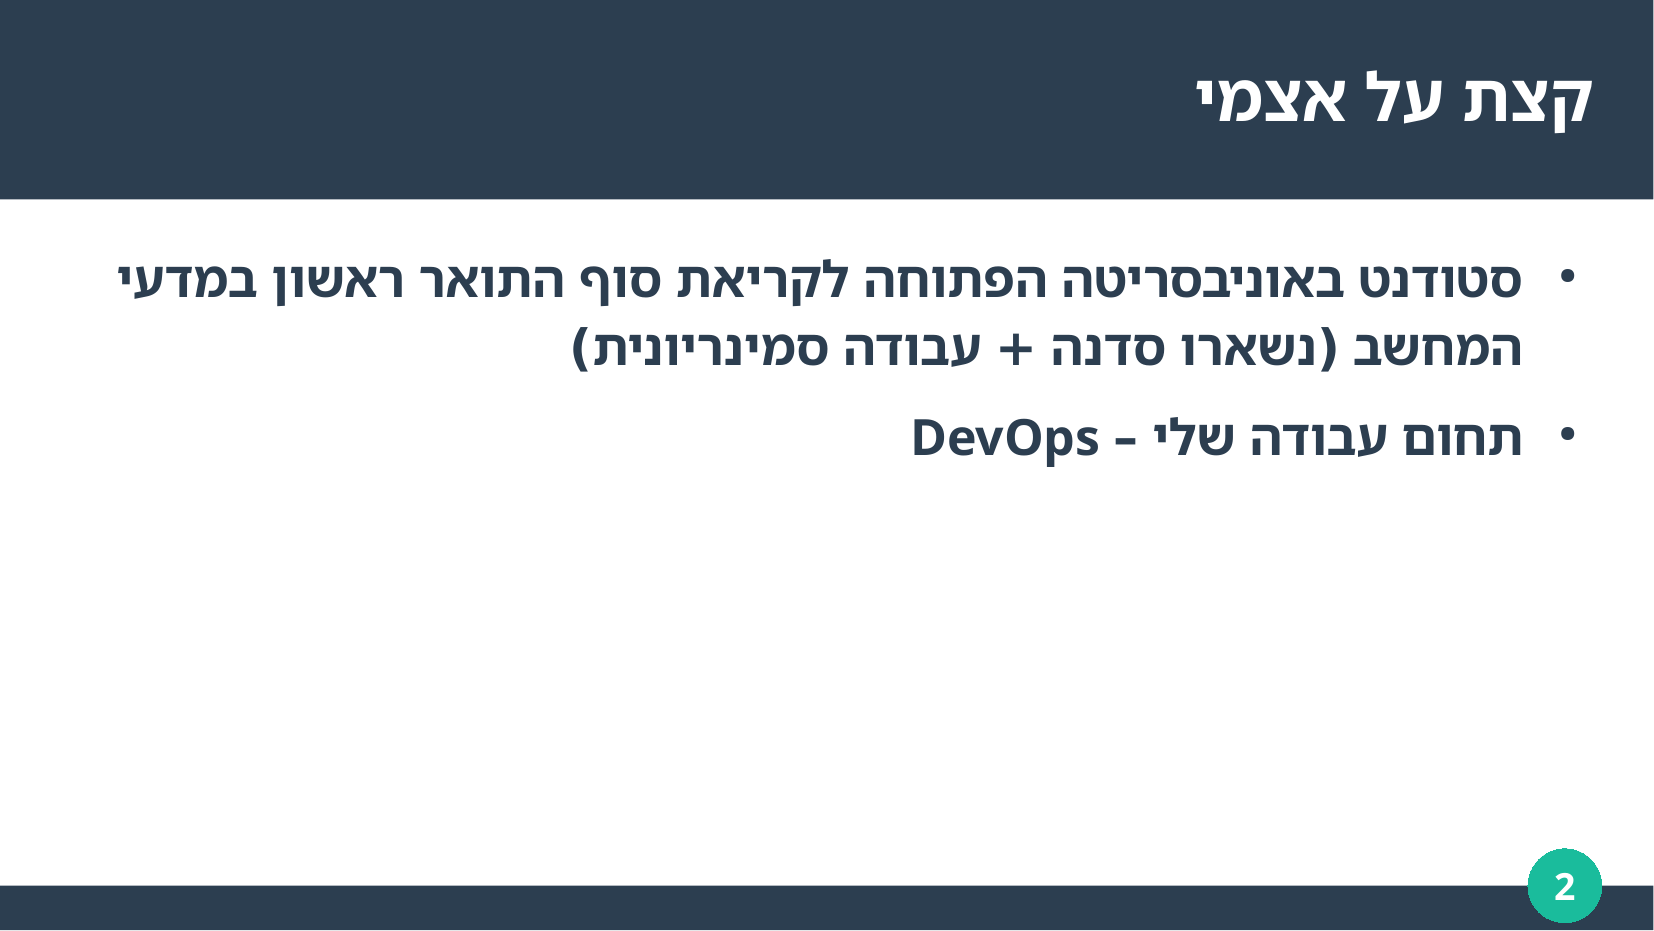

# קצת על אצמי
סטודנט באוניבסריטה הפתוחה לקריאת סוף התואר ראשון במדעי המחשב (נשארו סדנה + עבודה סמינריונית)
תחום עבודה שלי – DevOps
2